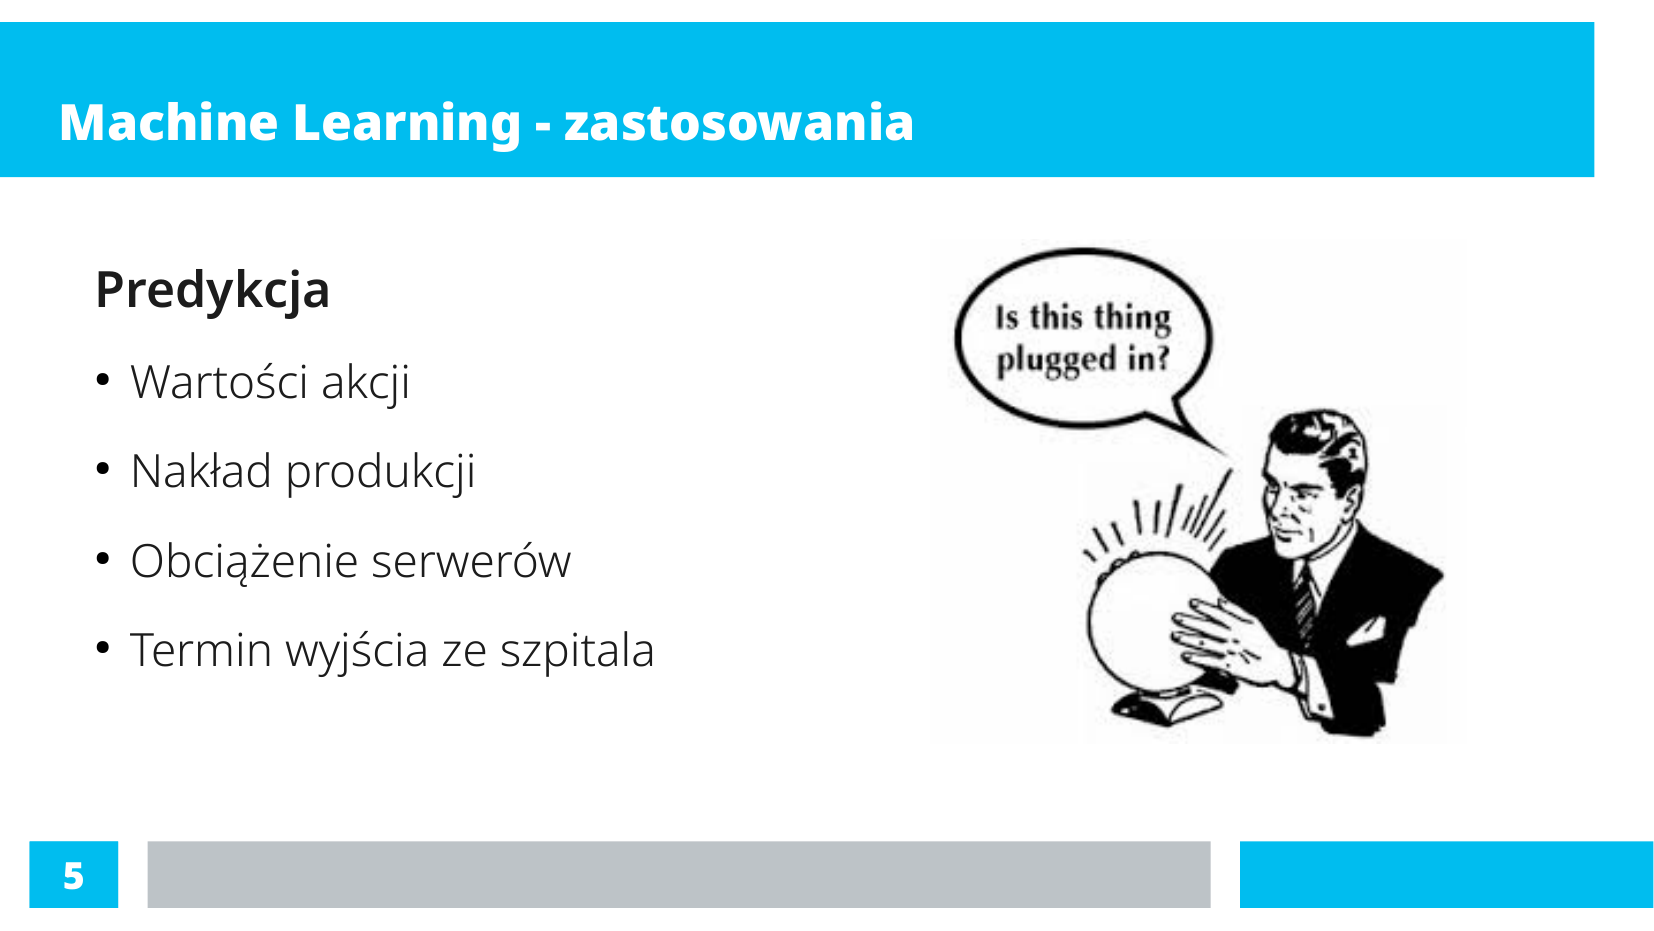

# Machine Learning - zastosowania
Predykcja
Wartości akcji
Nakład produkcji
Obciążenie serwerów
Termin wyjścia ze szpitala
5